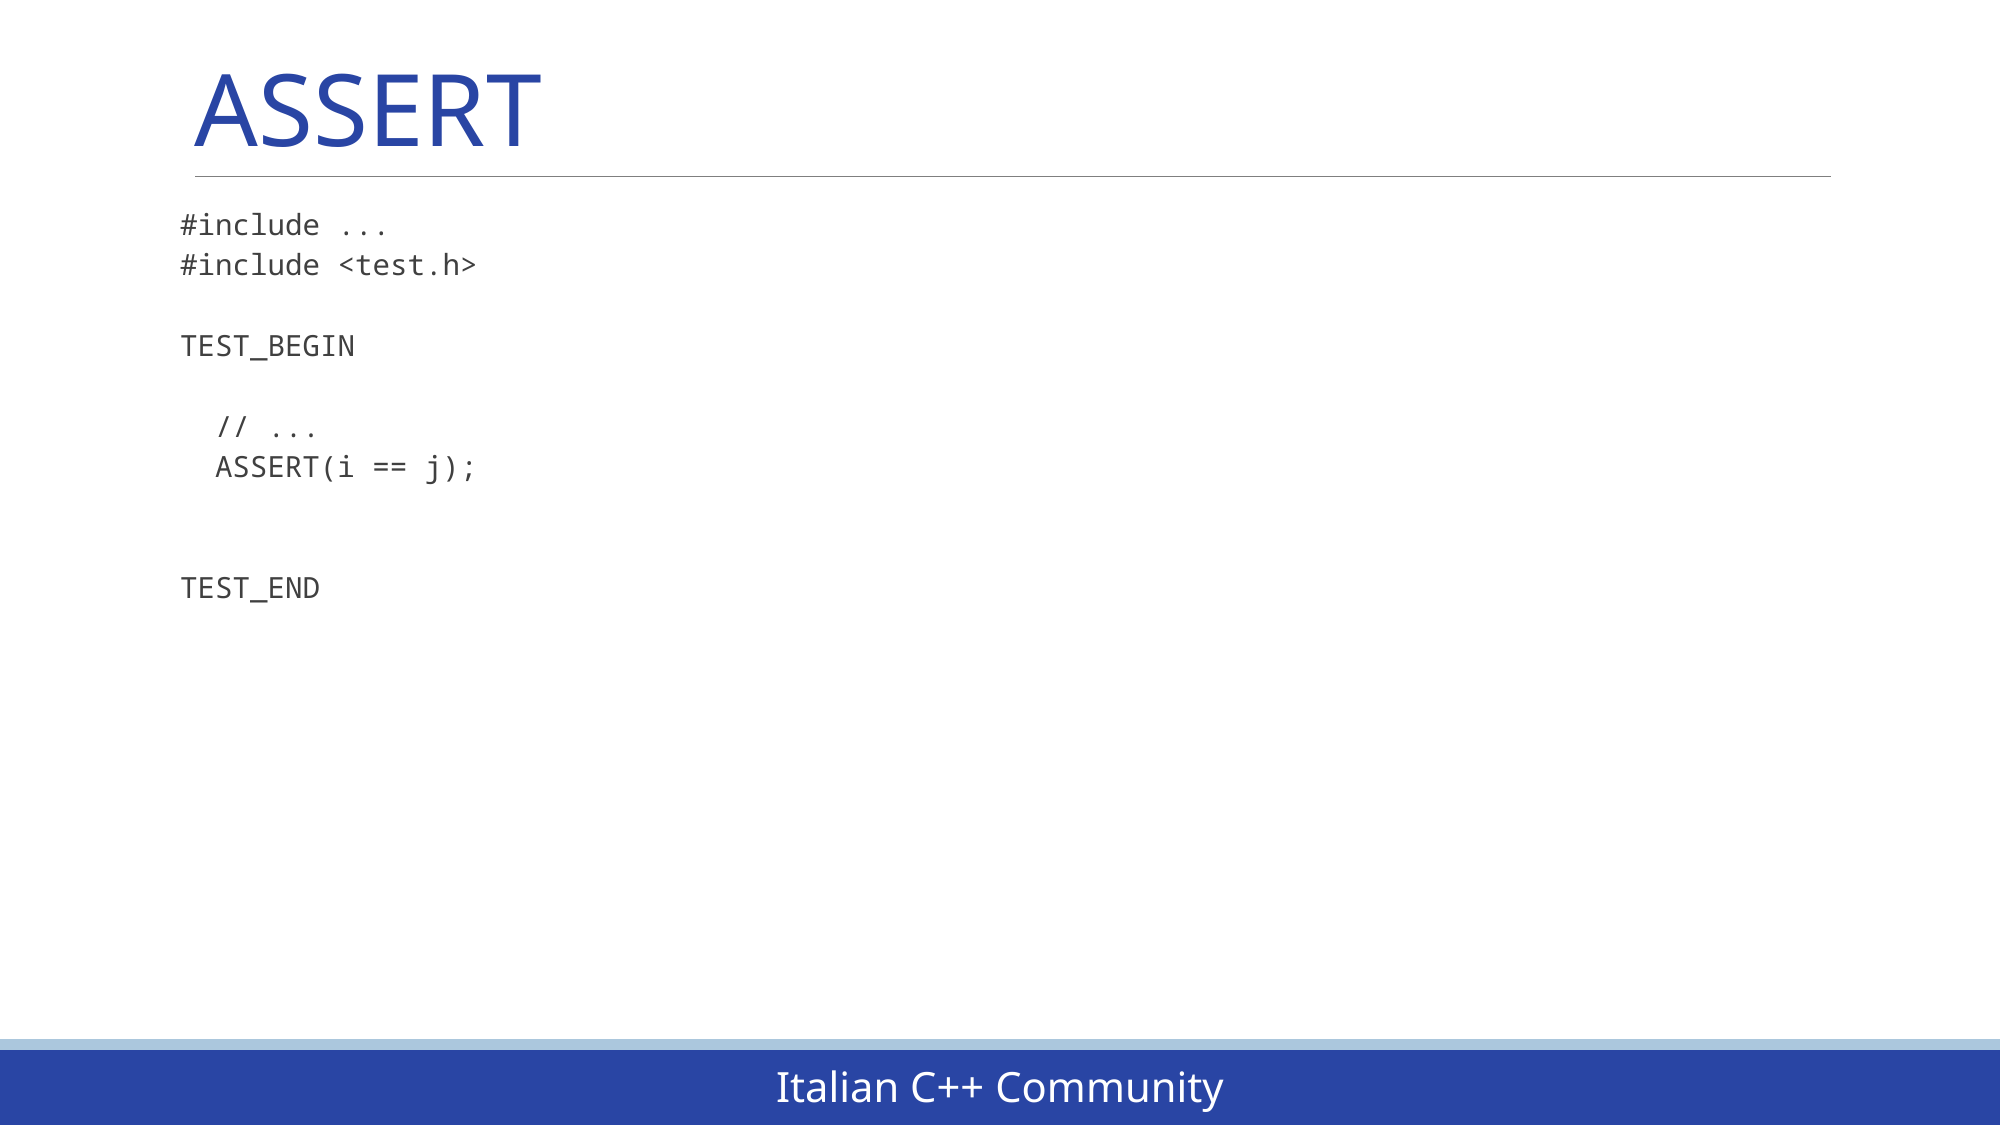

# ASSERT
#include ...
#include <test.h>
TEST_BEGIN
 // ...
 ASSERT(i == j);
TEST_END